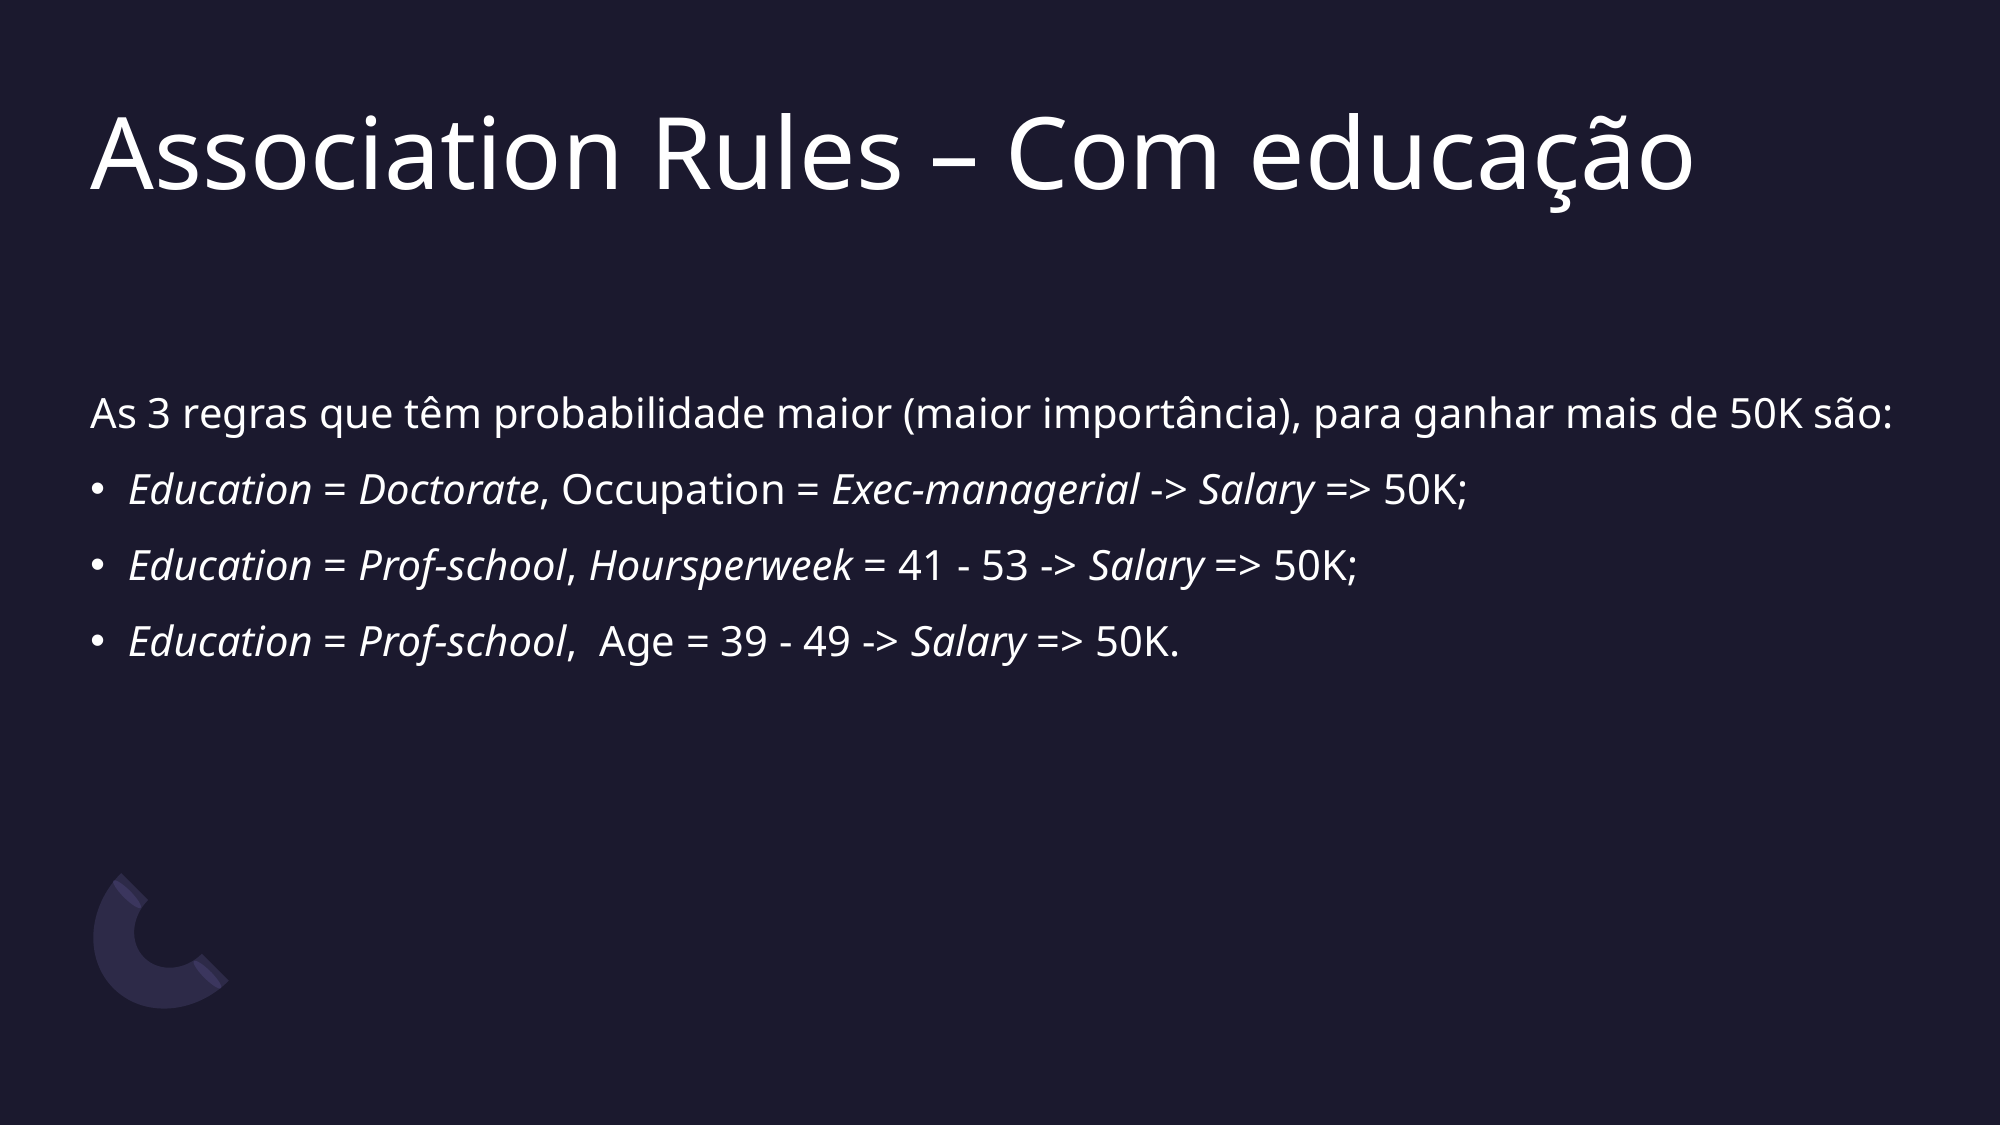

# Association Rules – Com educação
As 3 regras que têm probabilidade maior (maior importância), para ganhar mais de 50K são:
Education = Doctorate, Occupation = Exec-managerial -> Salary => 50K;
Education = Prof-school, Hoursperweek = 41 - 53 -> Salary => 50K;
Education = Prof-school, Age = 39 - 49 -> Salary => 50K.